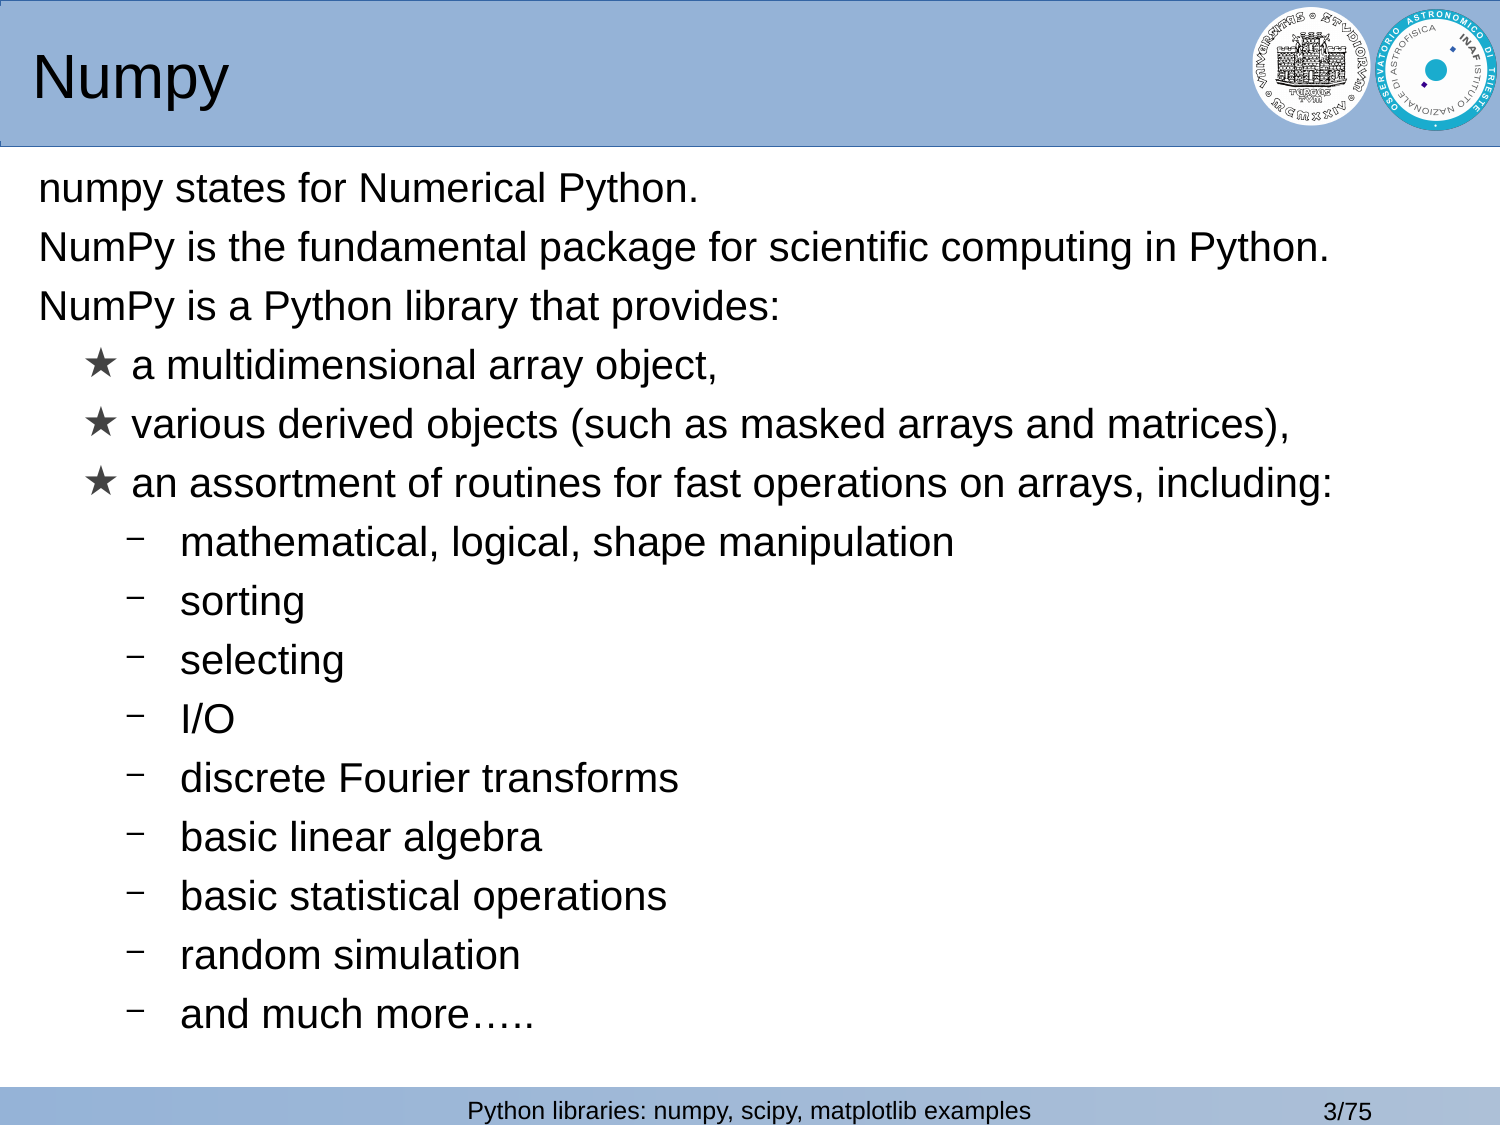

Numpy
# numpy states for Numerical Python.
NumPy is the fundamental package for scientific computing in Python.
NumPy is a Python library that provides:
 a multidimensional array object,
 various derived objects (such as masked arrays and matrices),
 an assortment of routines for fast operations on arrays, including:
mathematical, logical, shape manipulation
sorting
selecting
I/O
discrete Fourier transforms
basic linear algebra
basic statistical operations
random simulation
and much more…..